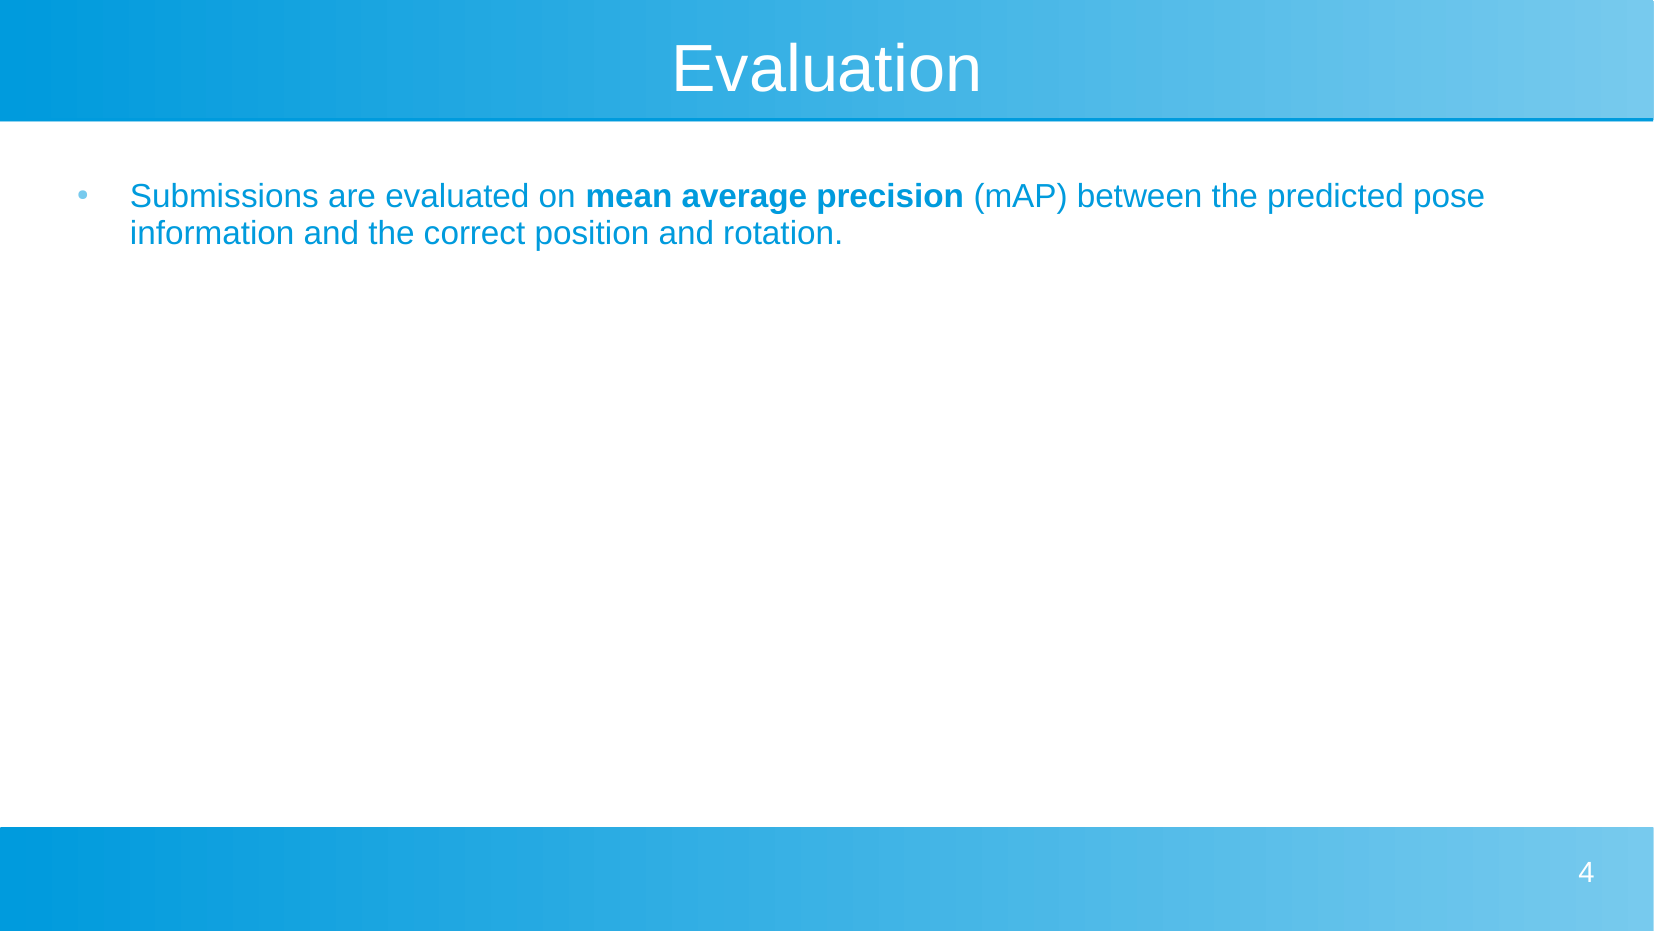

# Evaluation
Submissions are evaluated on mean average precision (mAP) between the predicted pose information and the correct position and rotation.
4